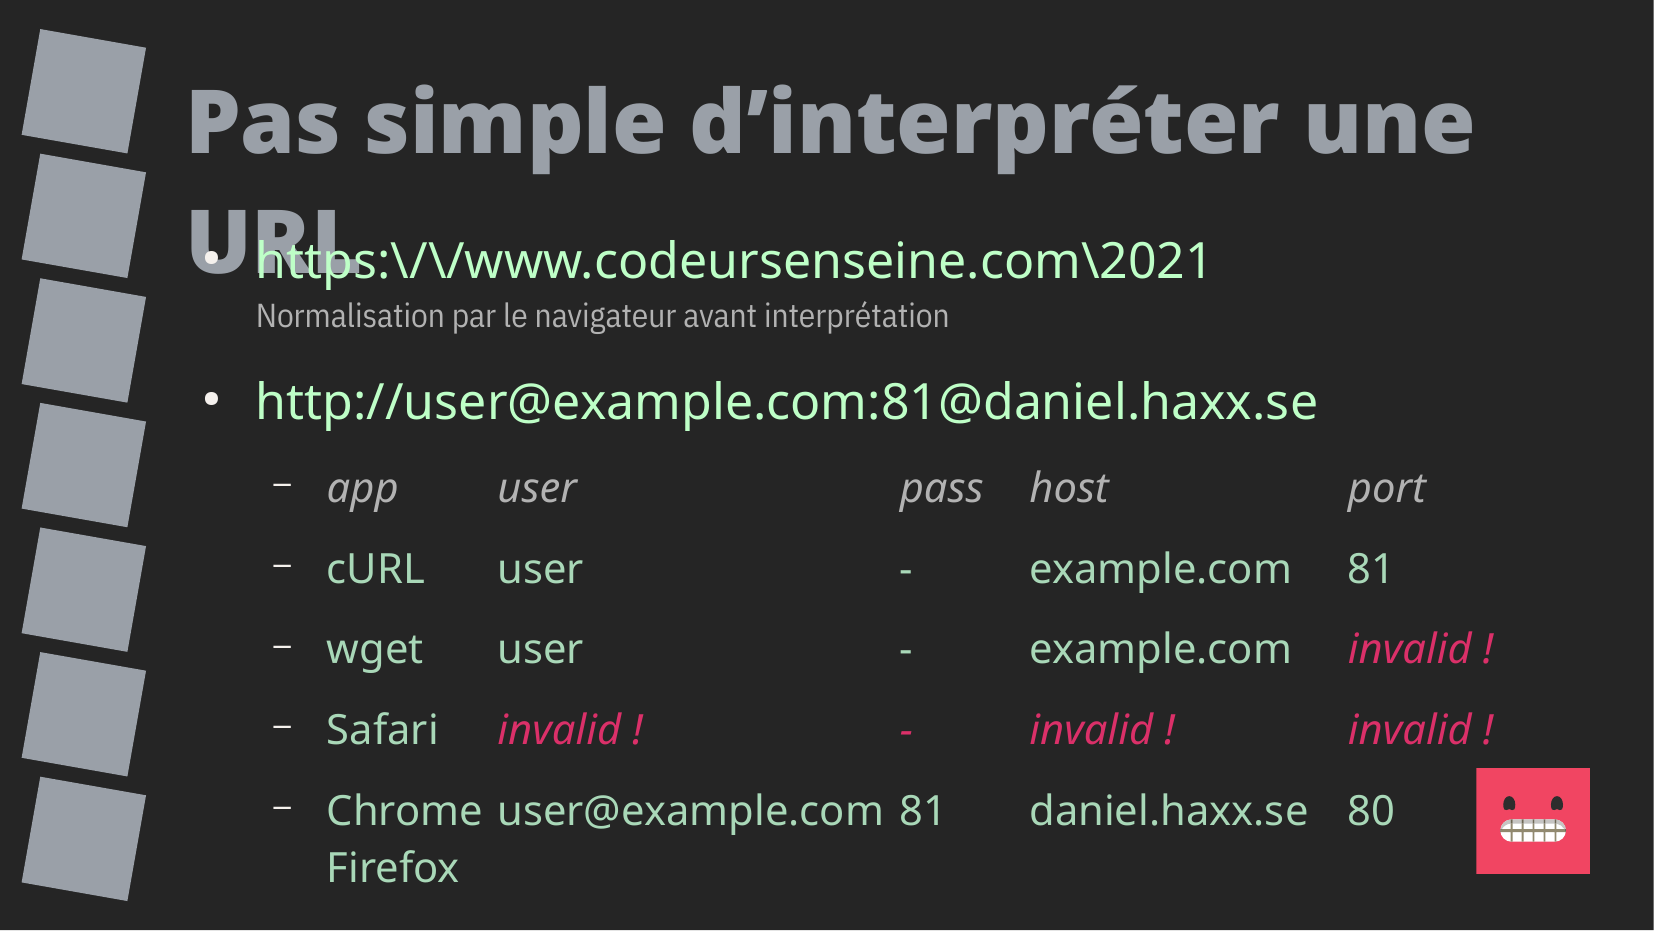

# Pas simple d’interpréter une URL
https:\/\/www.codeursenseine.com\2021
Normalisation par le navigateur avant interprétation
http://user@example.com:81@daniel.haxx.se
app 	user	pass	host	port
cURL	user	-	example.com	81
wget	user	-	example.com	invalid !
Safari	invalid !	-	invalid !	invalid !
Chrome	user@example.com	81	daniel.haxx.se	80
Firefox